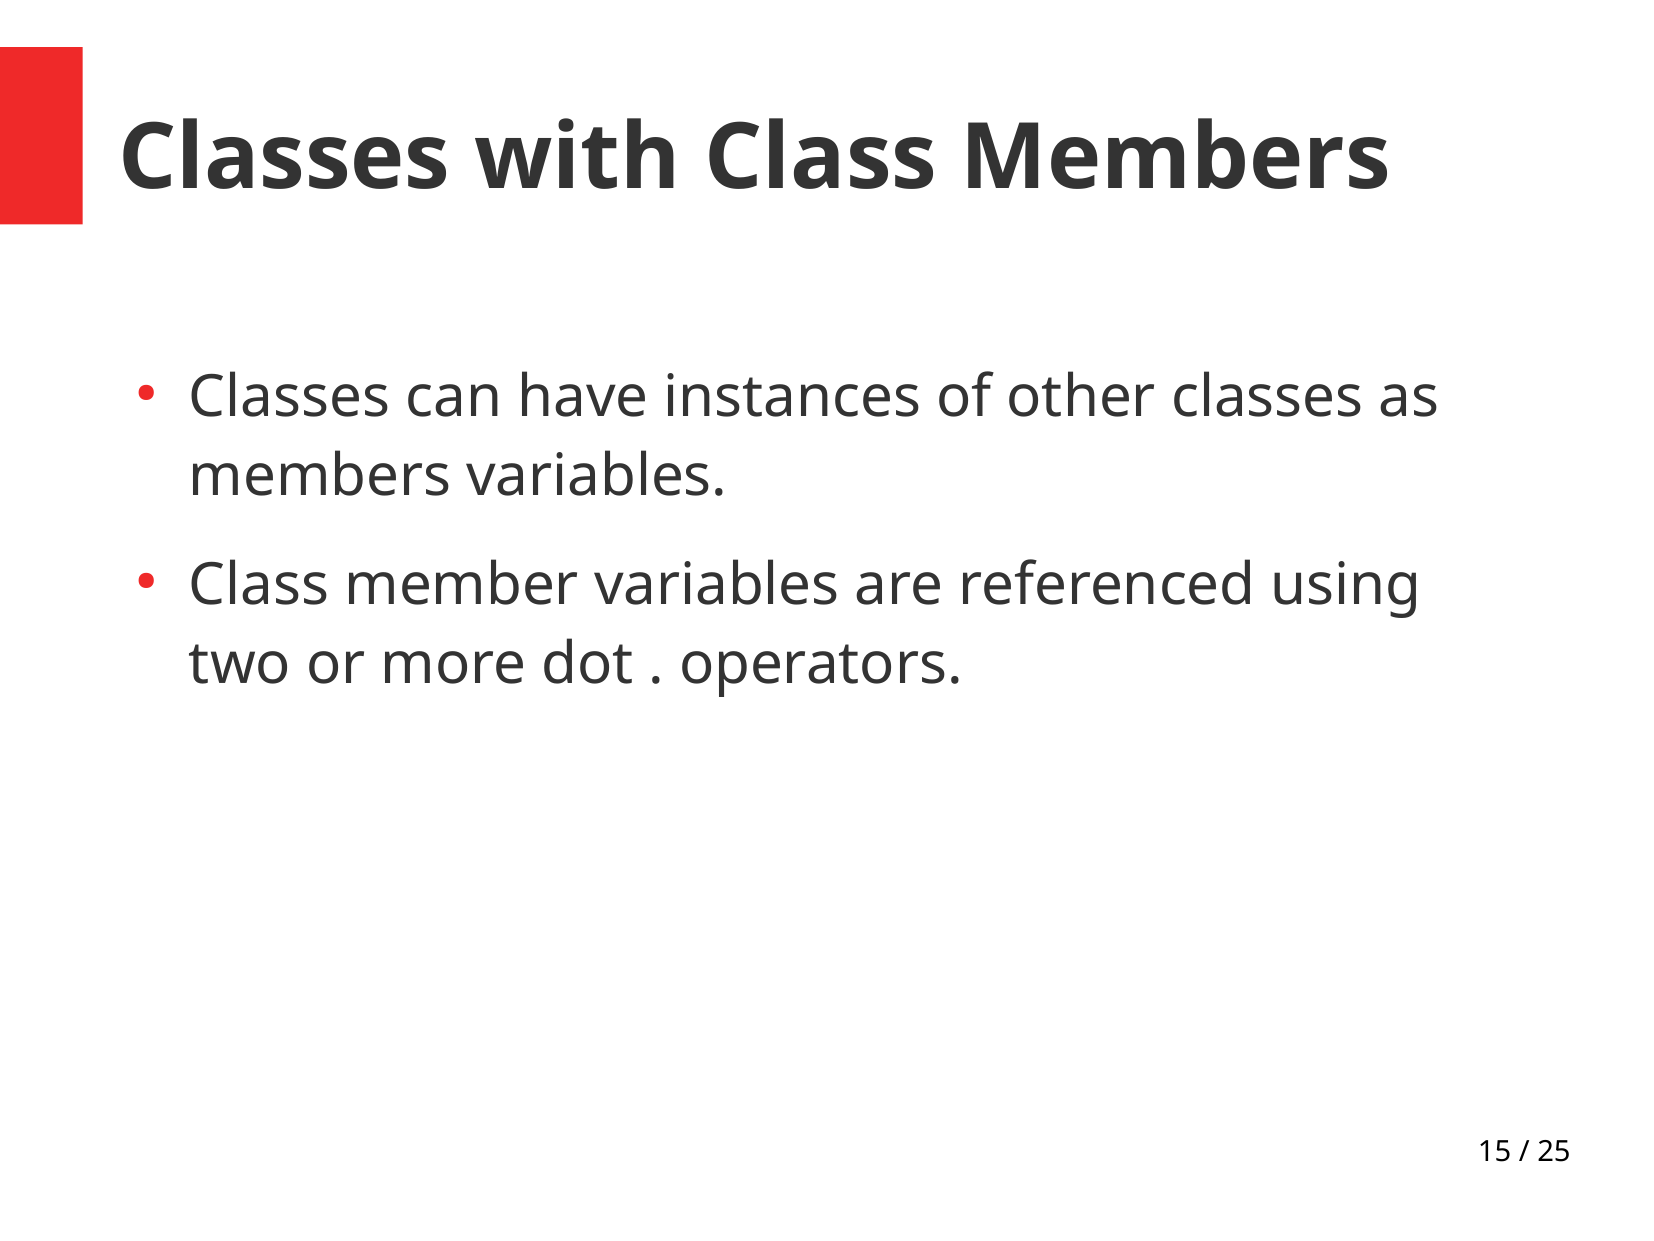

# Classes with Class Members
Classes can have instances of other classes as members variables.
Class member variables are referenced using two or more dot . operators.
15